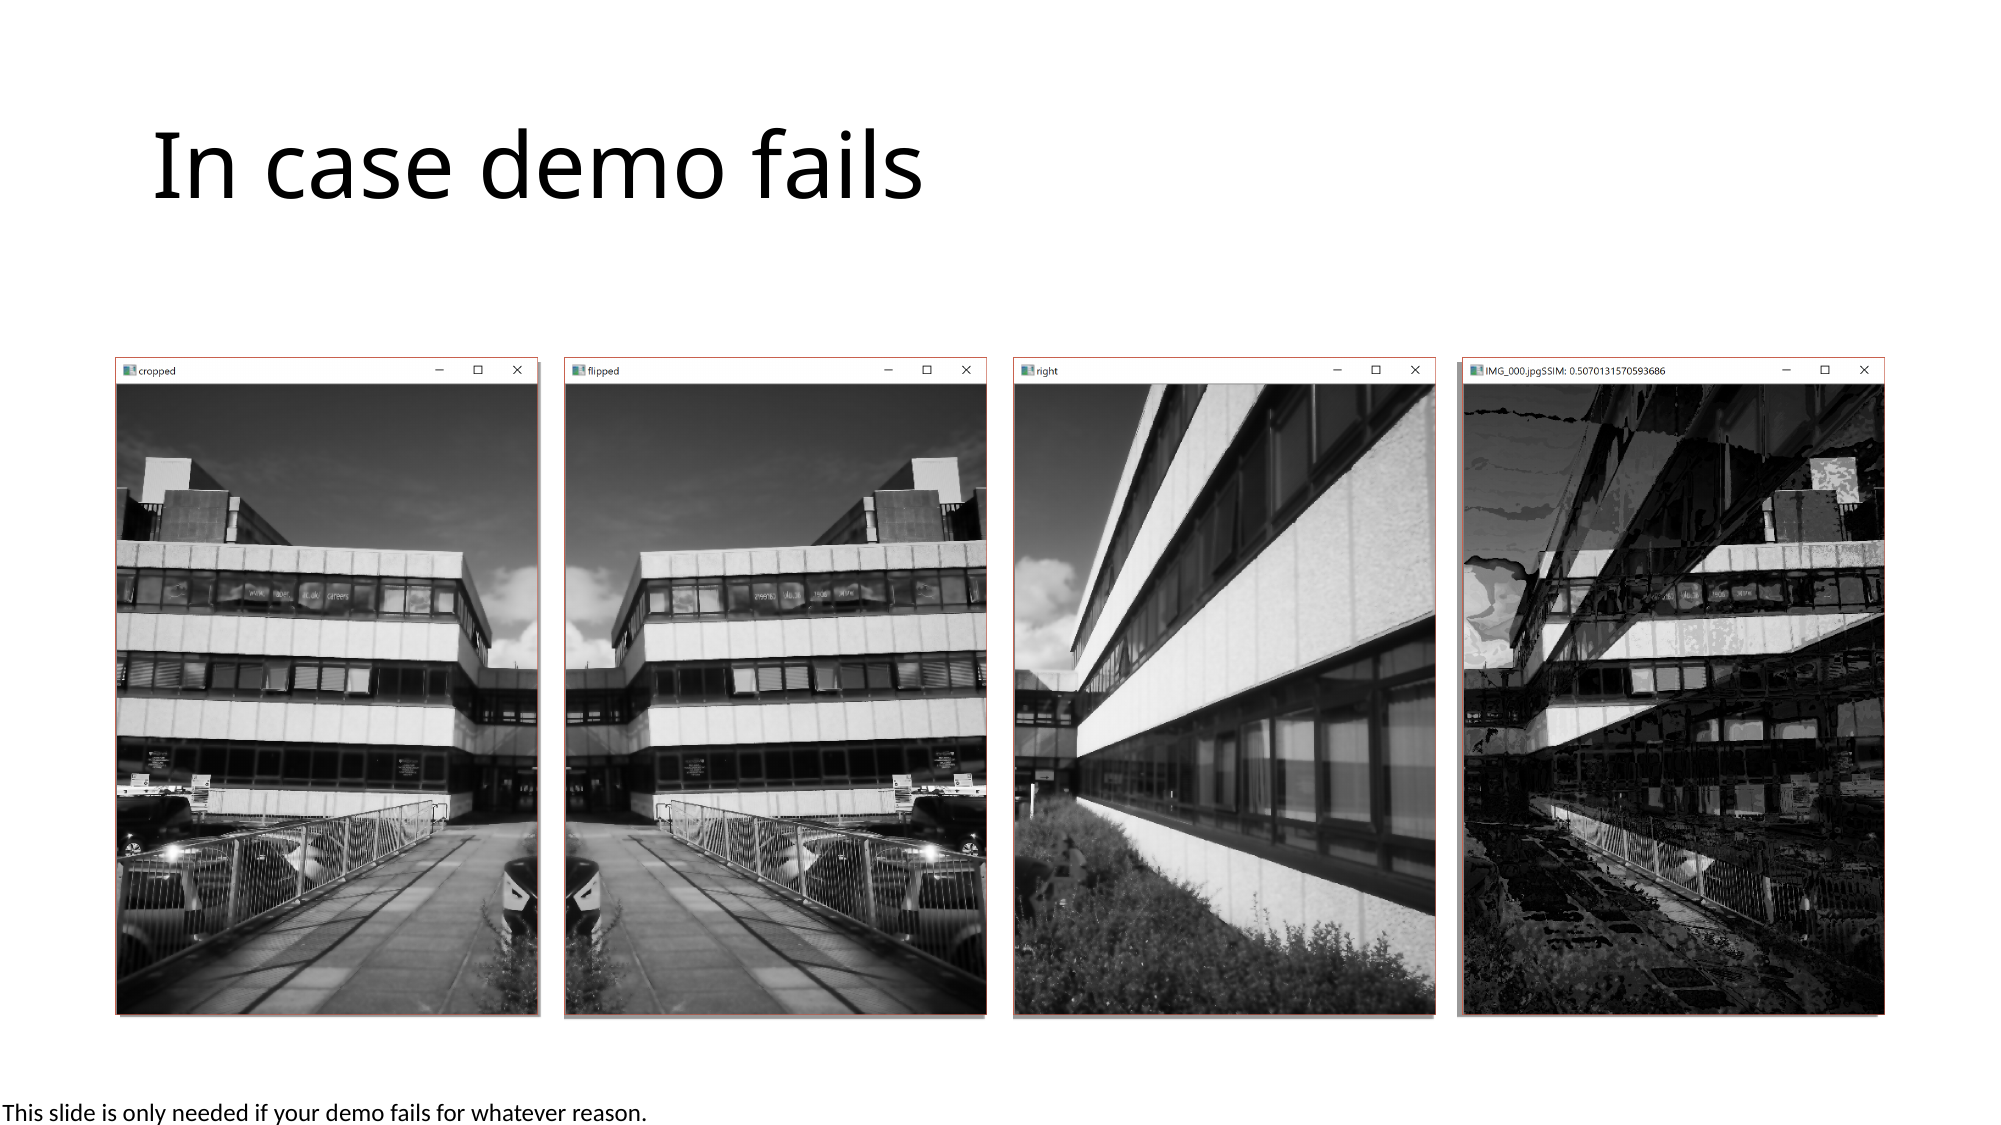

# In case demo fails
This slide is only needed if your demo fails for whatever reason.